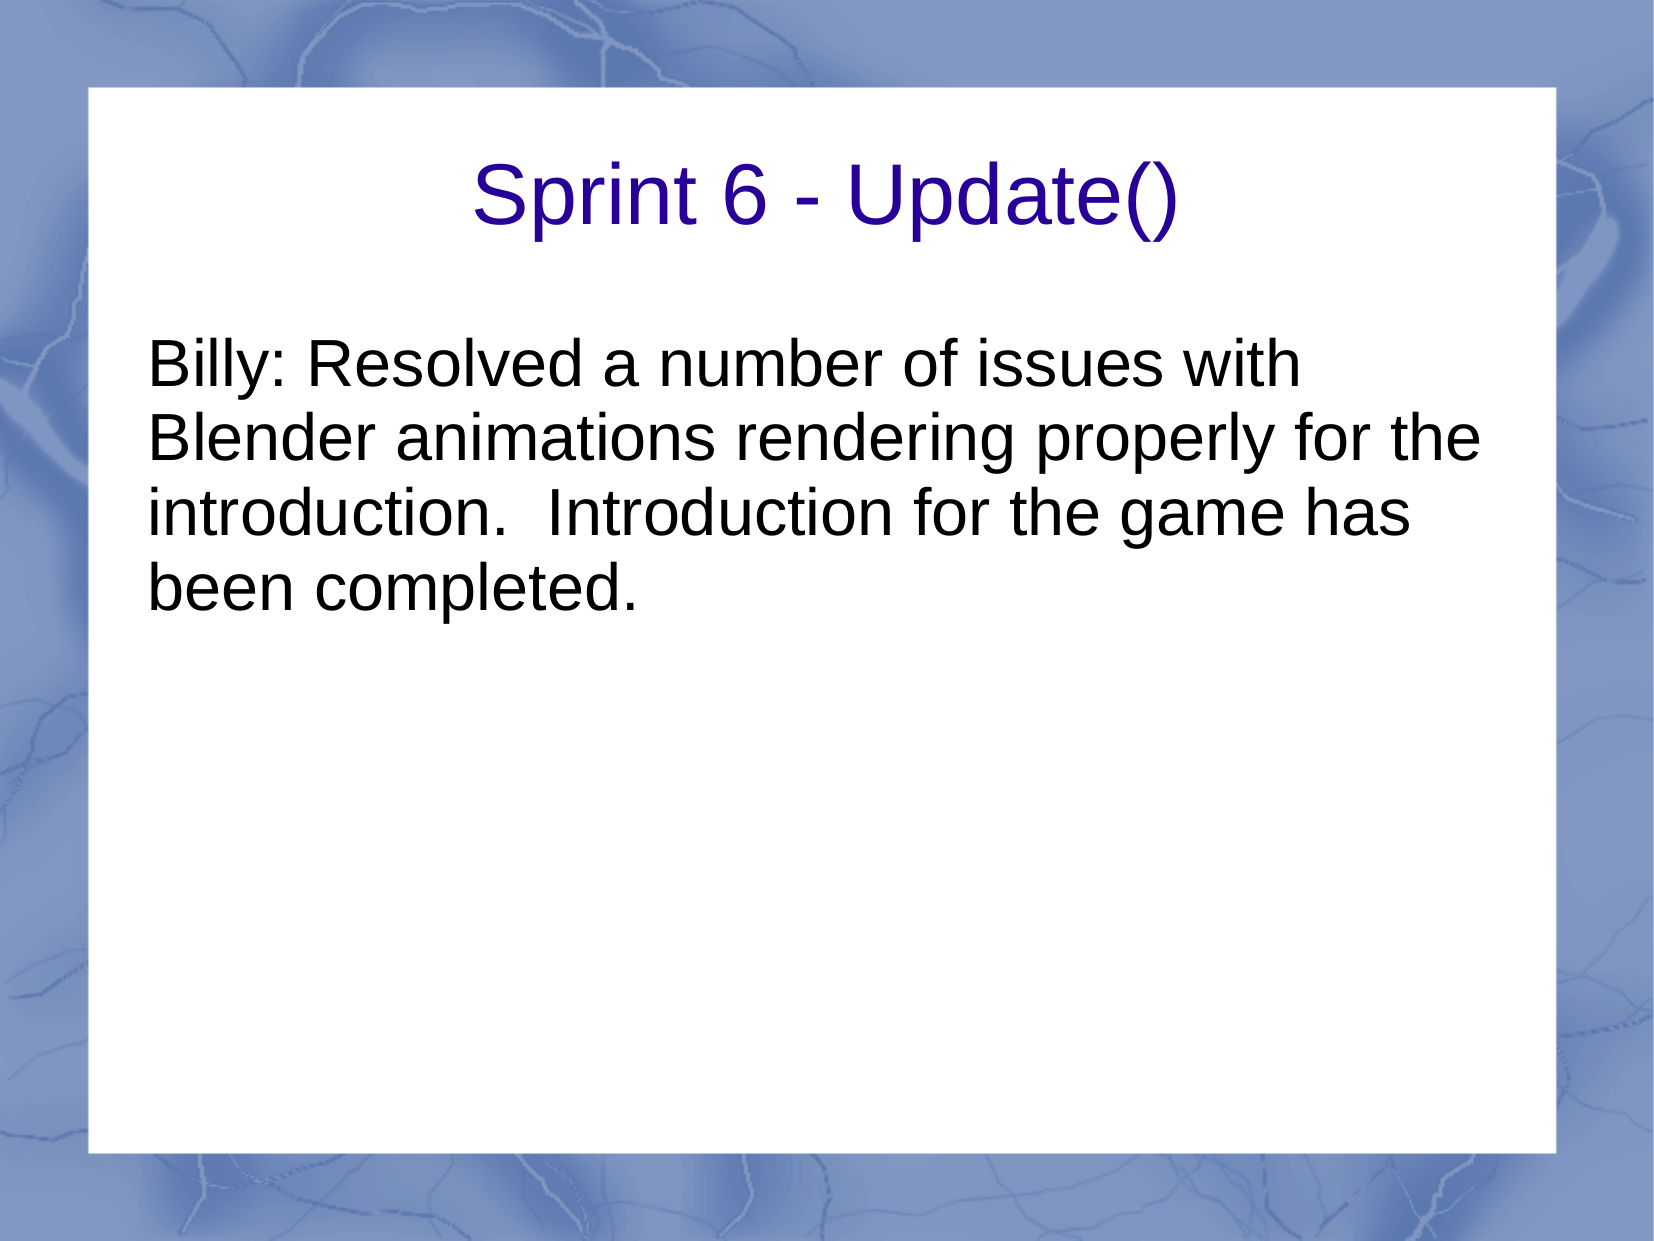

# Sprint 6 - Update()
Billy: Resolved a number of issues with Blender animations rendering properly for the introduction. Introduction for the game has been completed.